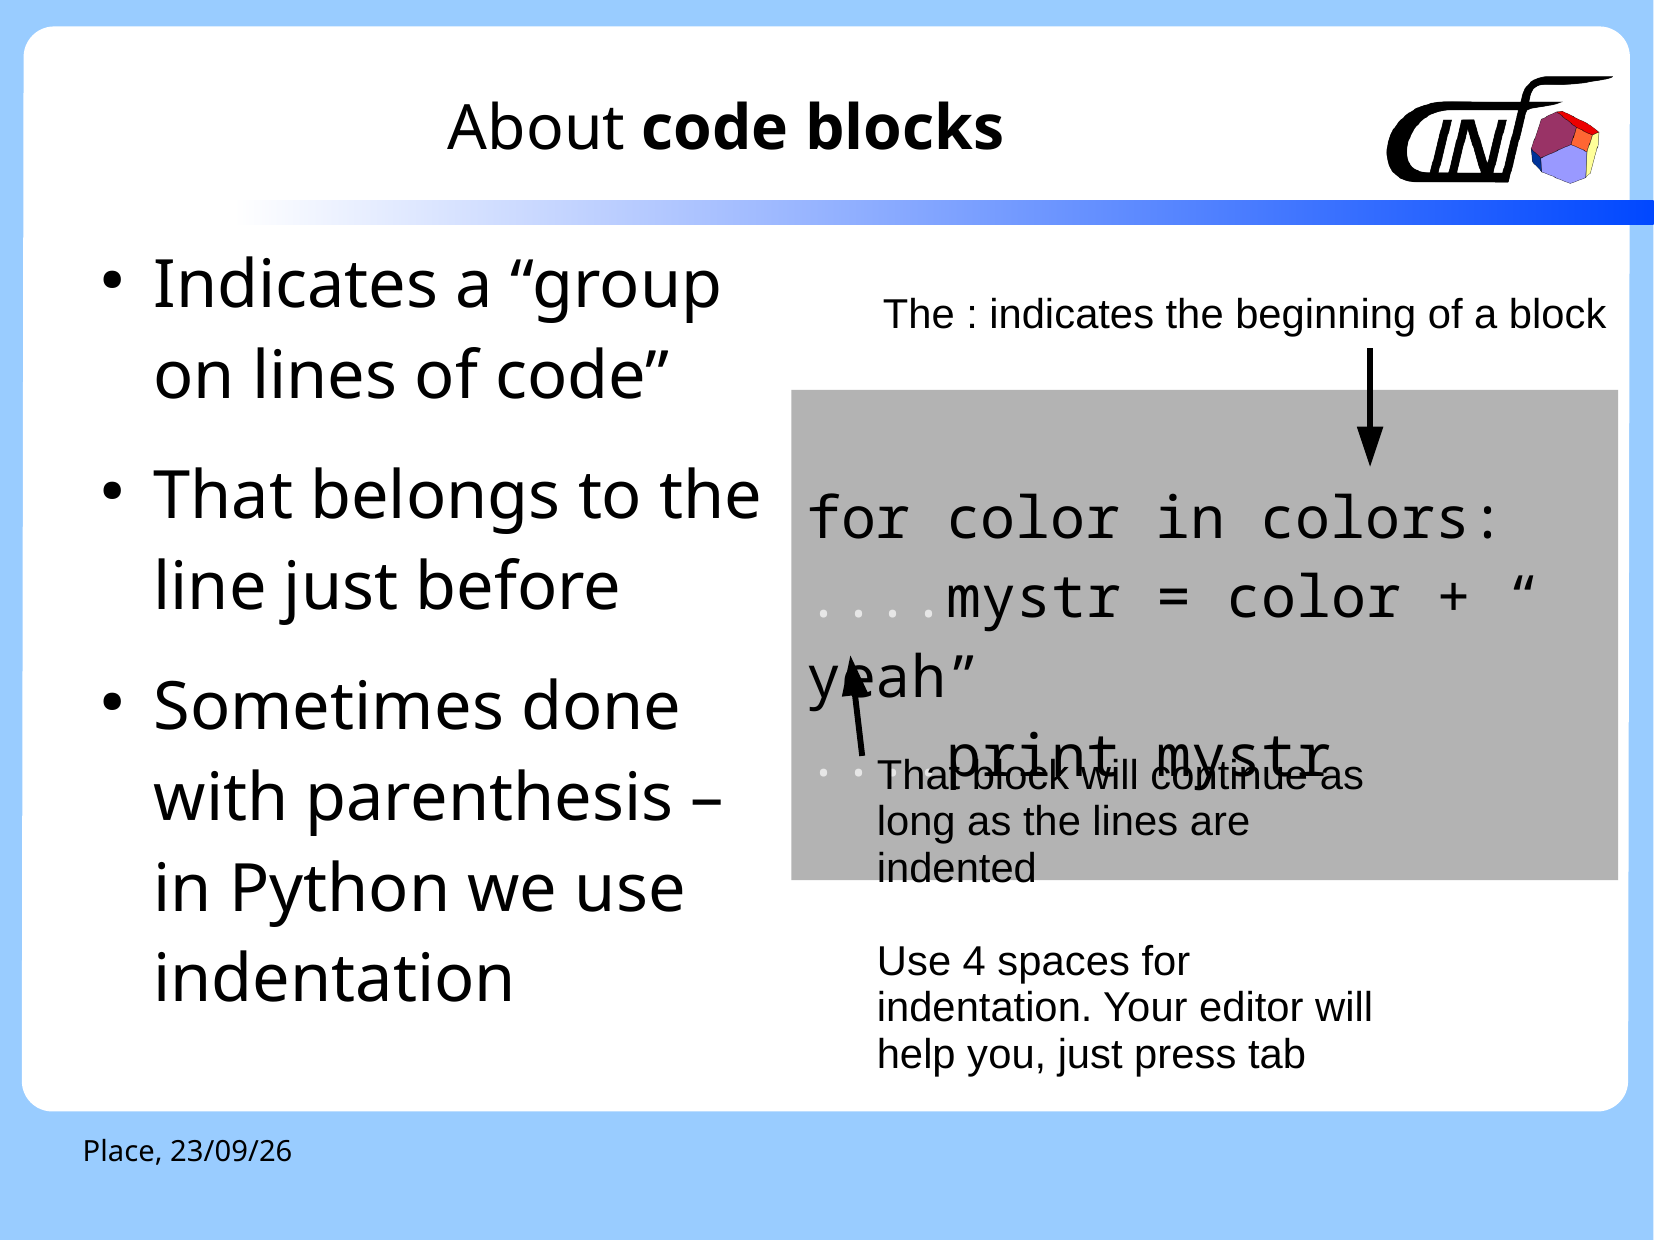

# About code blocks
Indicates a “group on lines of code”
That belongs to the line just before
Sometimes done with parenthesis – in Python we use indentation
The : indicates the beginning of a block
for color in colors:
....mystr = color + “ yeah”
....print mystr
That block will continue as long as the lines are indented
Use 4 spaces for indentation. Your editor will help you, just press tab